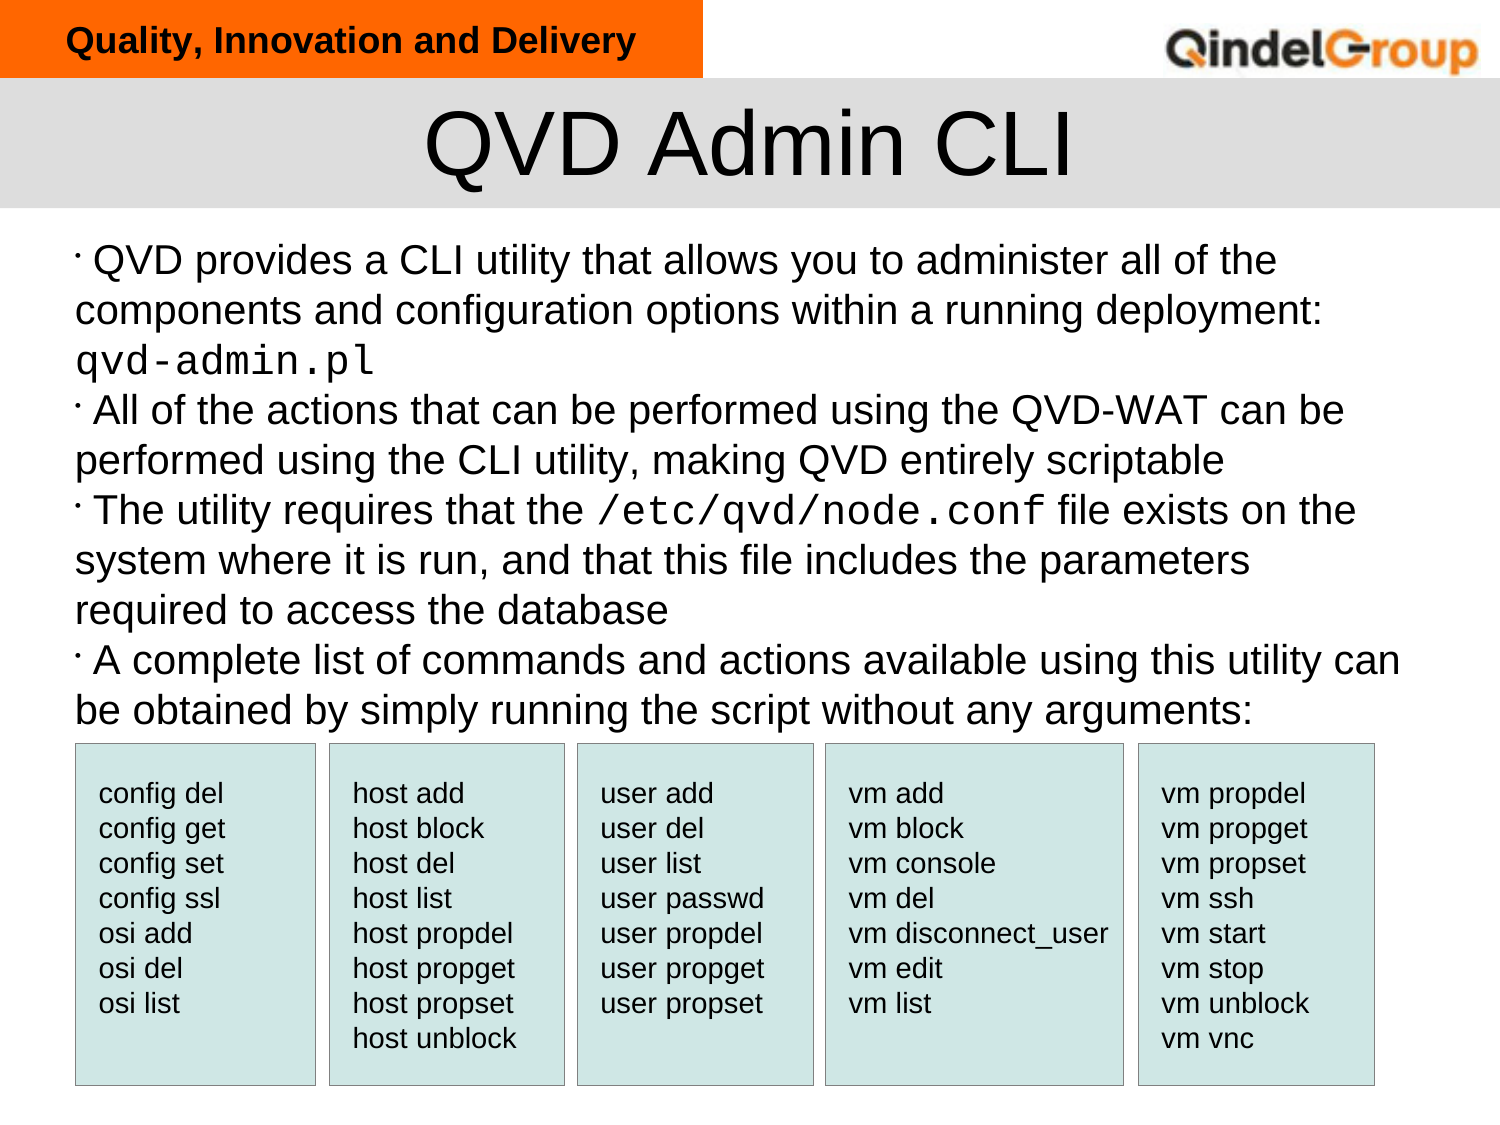

# QVD Admin CLI
 QVD provides a CLI utility that allows you to administer all of the components and configuration options within a running deployment: qvd-admin.pl
 All of the actions that can be performed using the QVD-WAT can be performed using the CLI utility, making QVD entirely scriptable
 The utility requires that the /etc/qvd/node.conf file exists on the system where it is run, and that this file includes the parameters required to access the database
 A complete list of commands and actions available using this utility can be obtained by simply running the script without any arguments:
 config del
 config get
 config set
 config ssl
 osi add
 osi del
 osi list
 host add
 host block
 host del
 host list
 host propdel
 host propget
 host propset
 host unblock
 user add
 user del
 user list
 user passwd
 user propdel
 user propget
 user propset
 vm add
 vm block
 vm console
 vm del
 vm disconnect_user
 vm edit
 vm list
 vm propdel
 vm propget
 vm propset
 vm ssh
 vm start
 vm stop
 vm unblock
 vm vnc